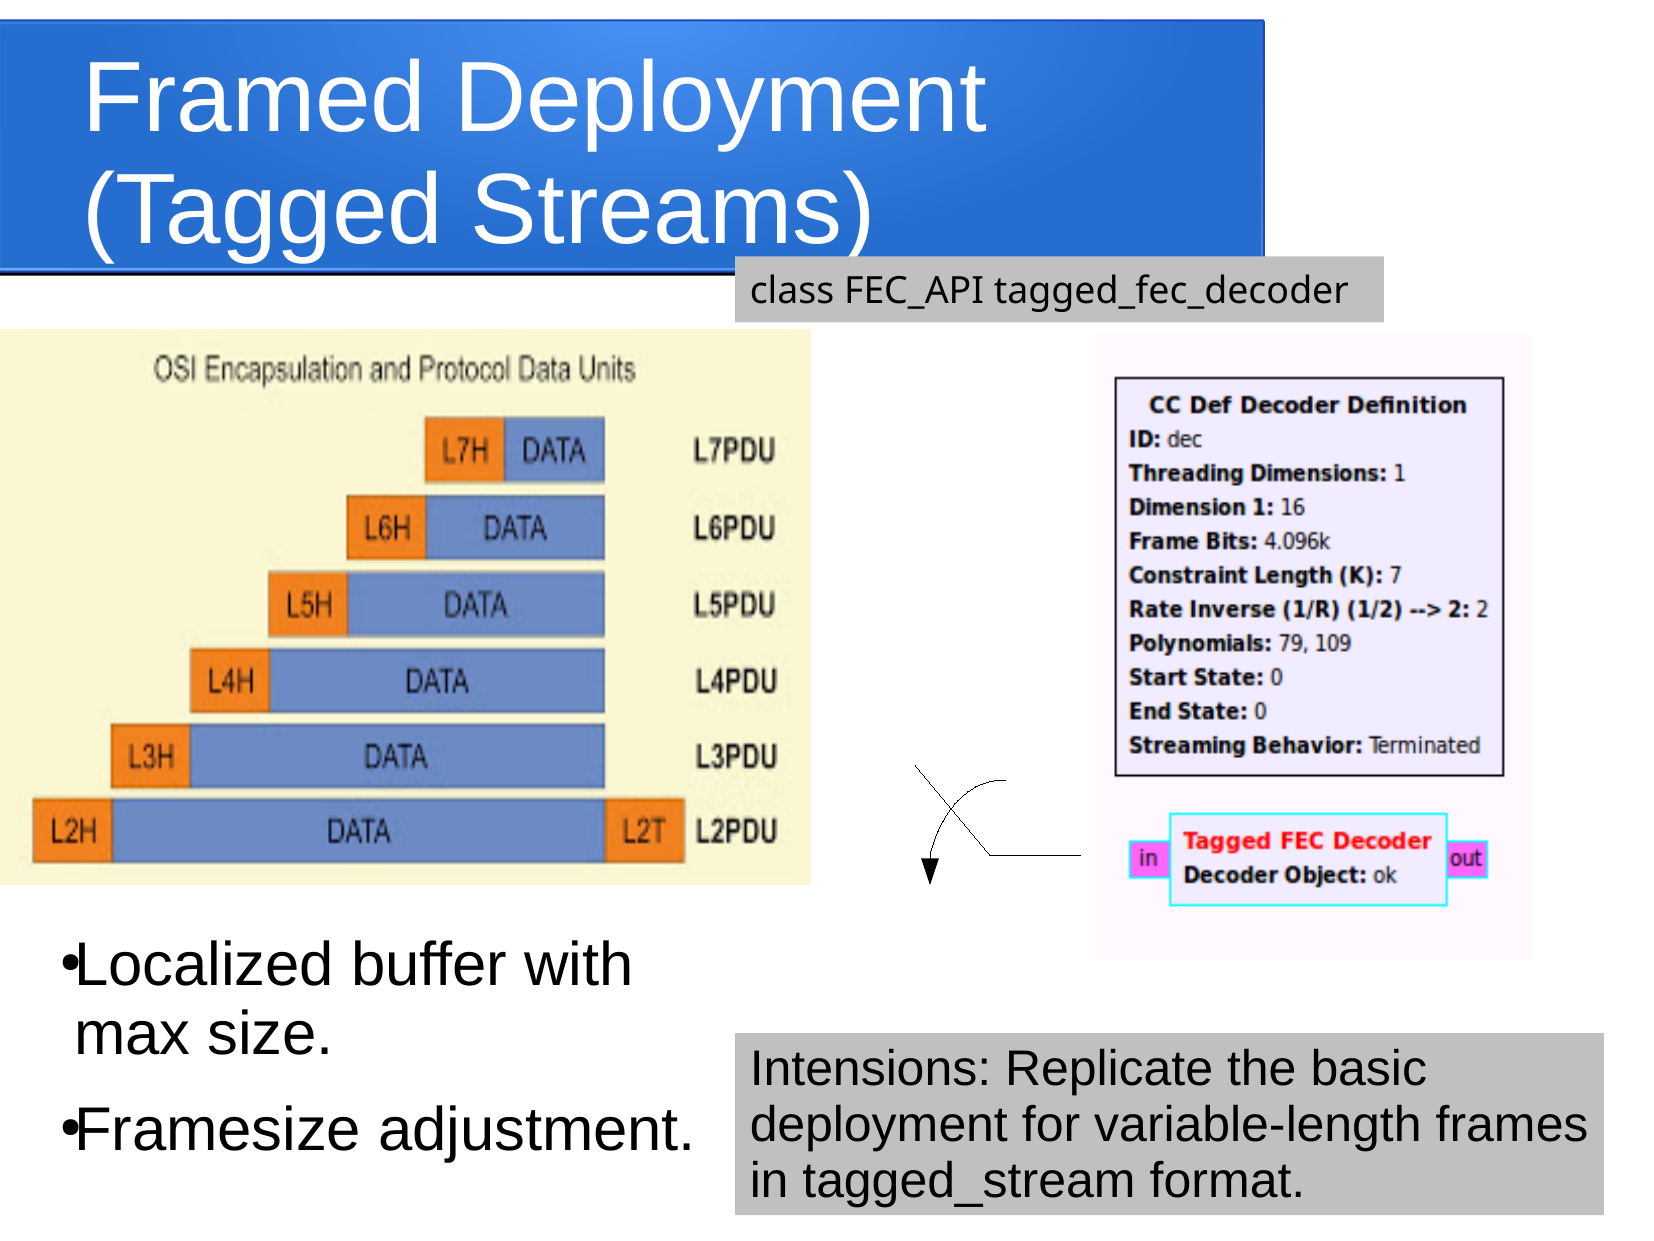

# Framed Deployment (Tagged Streams)
class FEC_API tagged_fec_decoder
Localized buffer with max size.
Framesize adjustment.
Intensions: Replicate the basic
deployment for variable-length frames
in tagged_stream format.